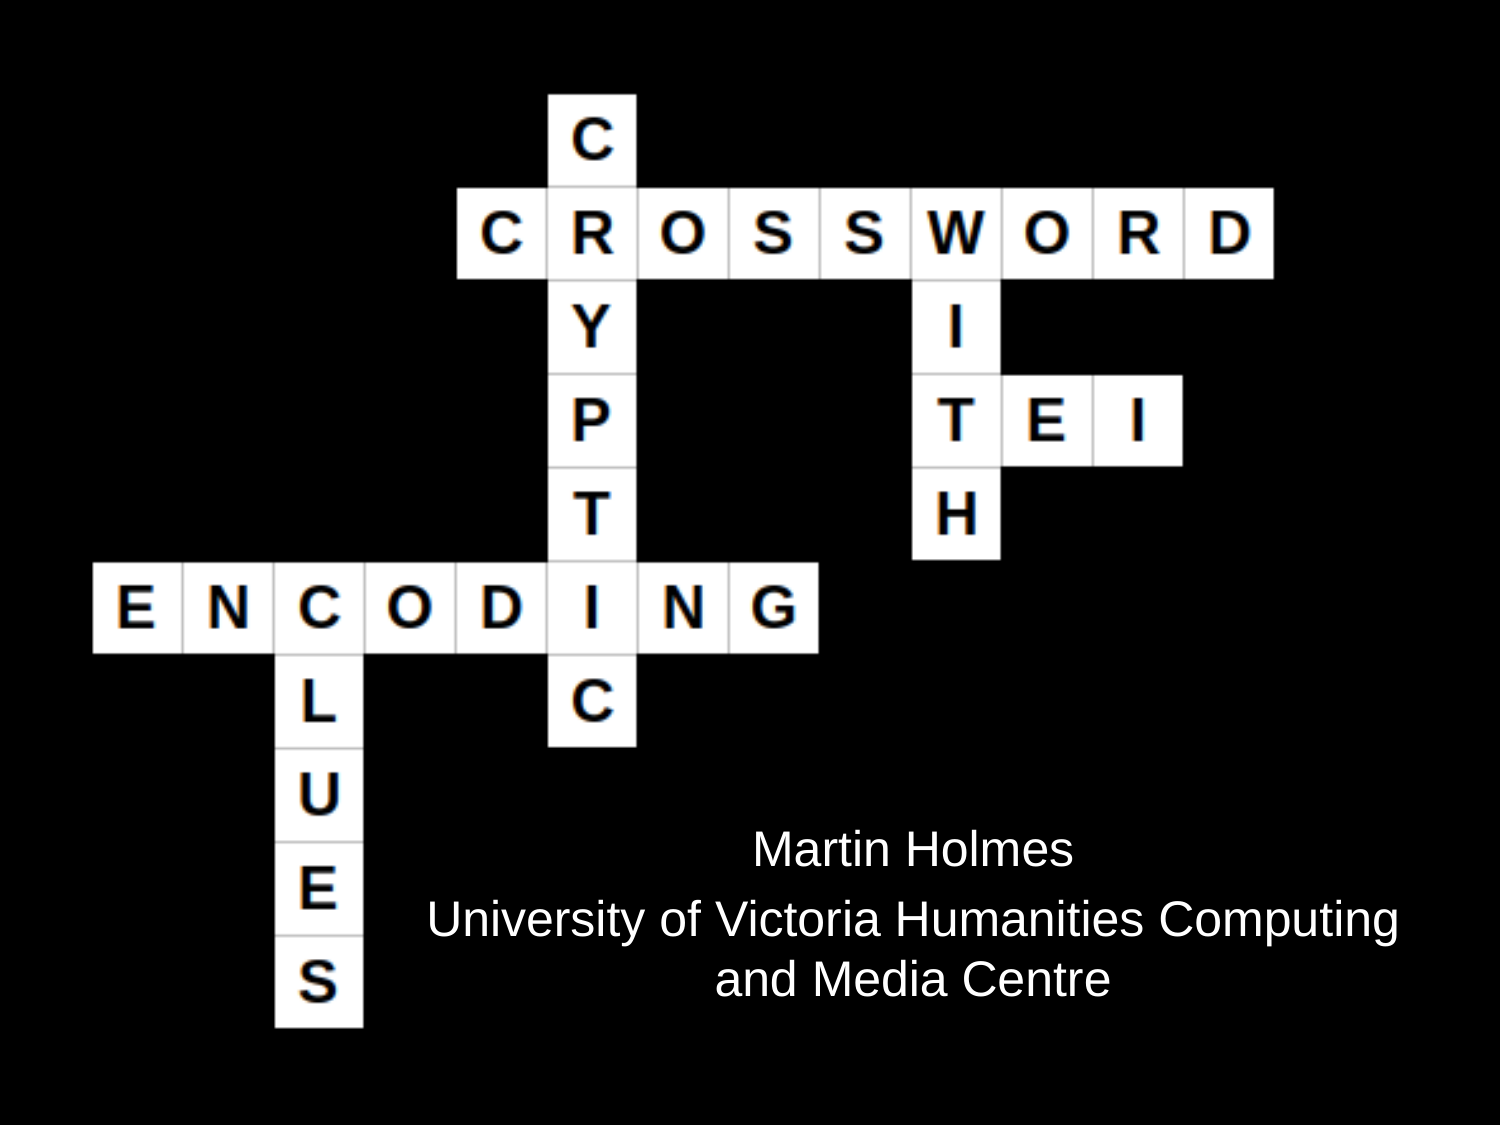

# Encoding Cryptic Crossword Clues with TEI
Martin Holmes
University of Victoria Humanities Computing and Media Centre